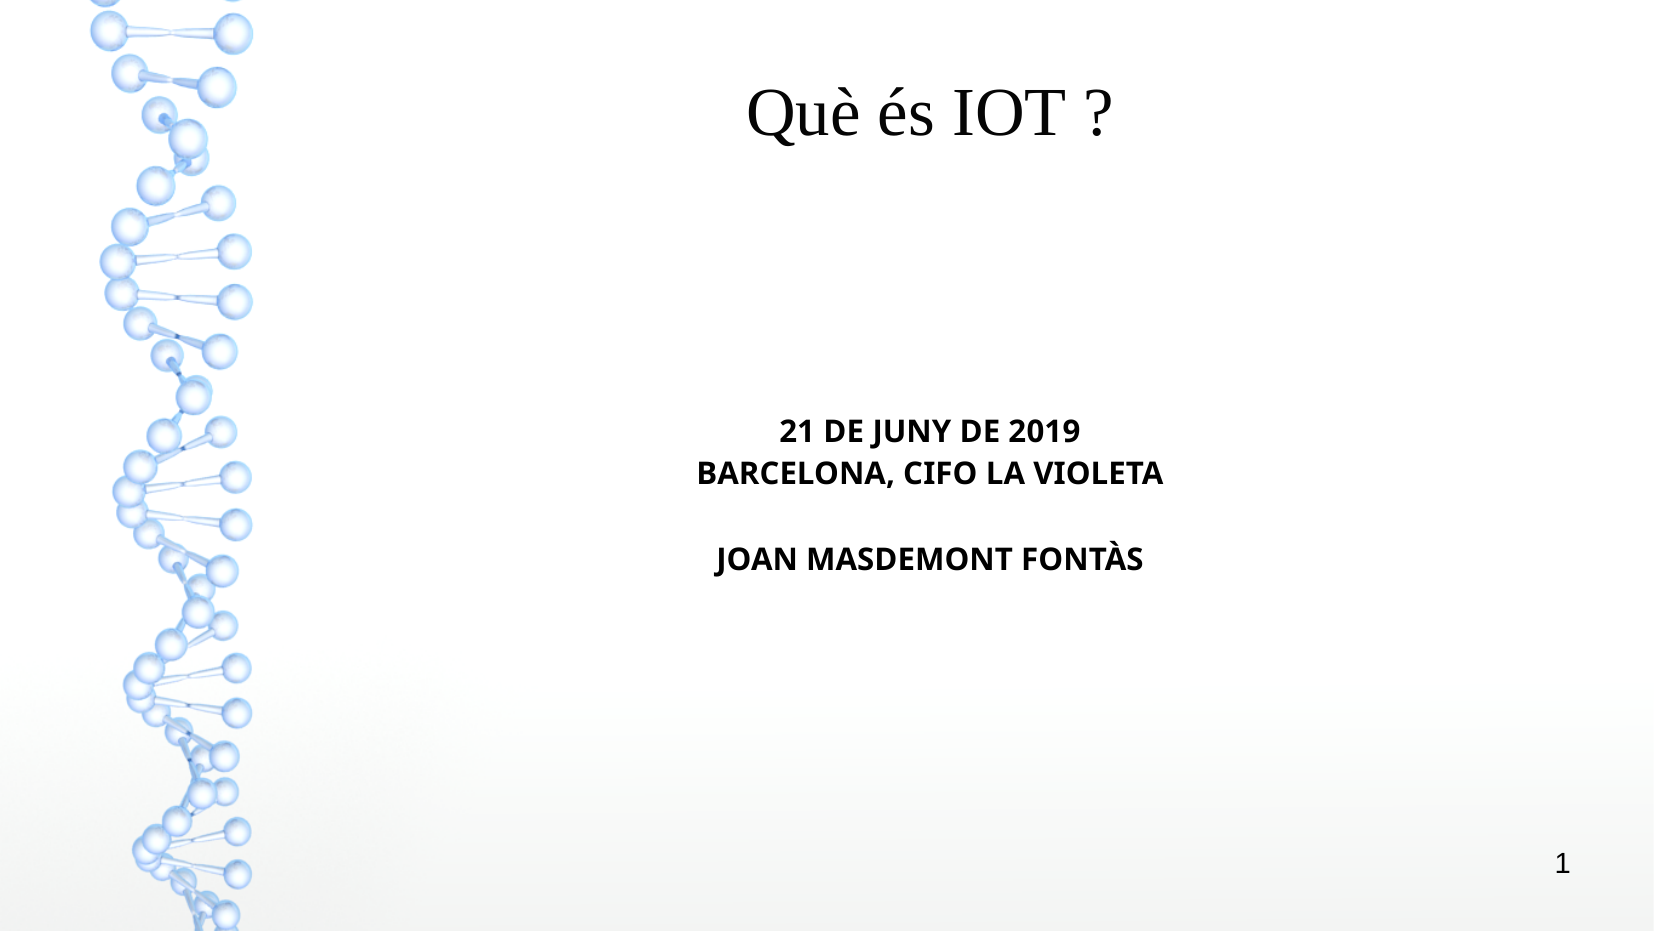

# Què és IOT ?
21 DE JUNY DE 2019
BARCELONA, CIFO LA VIOLETA
JOAN MASDEMONT FONTÀS
1